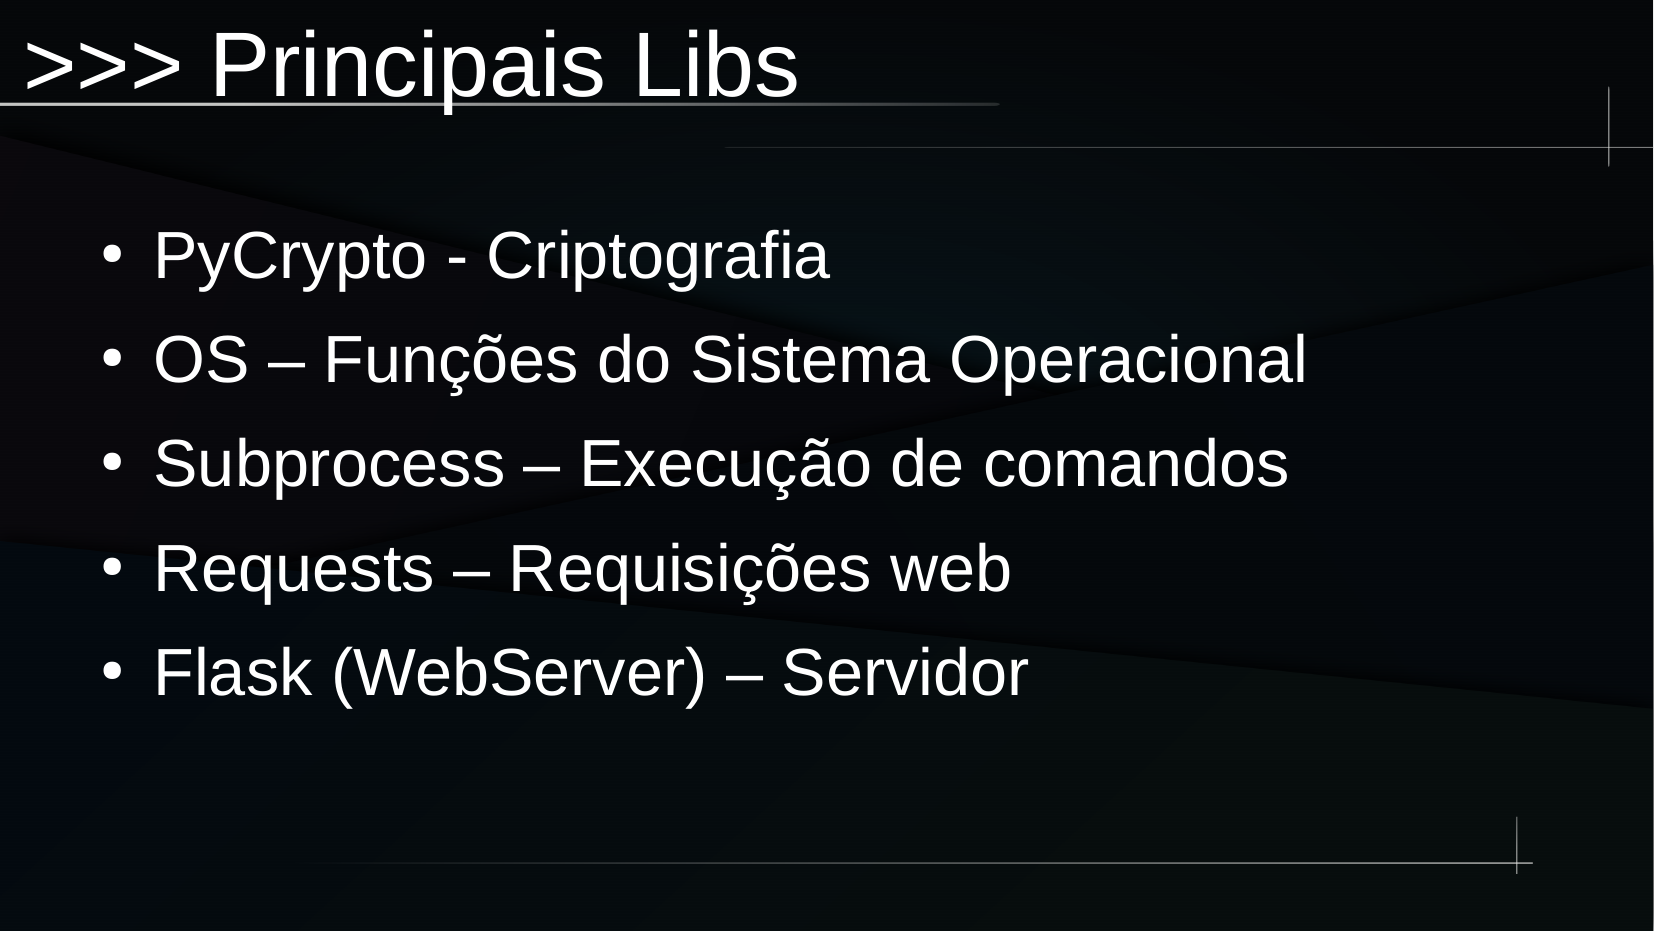

# >>> Principais Libs
PyCrypto - Criptografia
OS – Funções do Sistema Operacional
Subprocess – Execução de comandos
Requests – Requisições web
Flask (WebServer) – Servidor